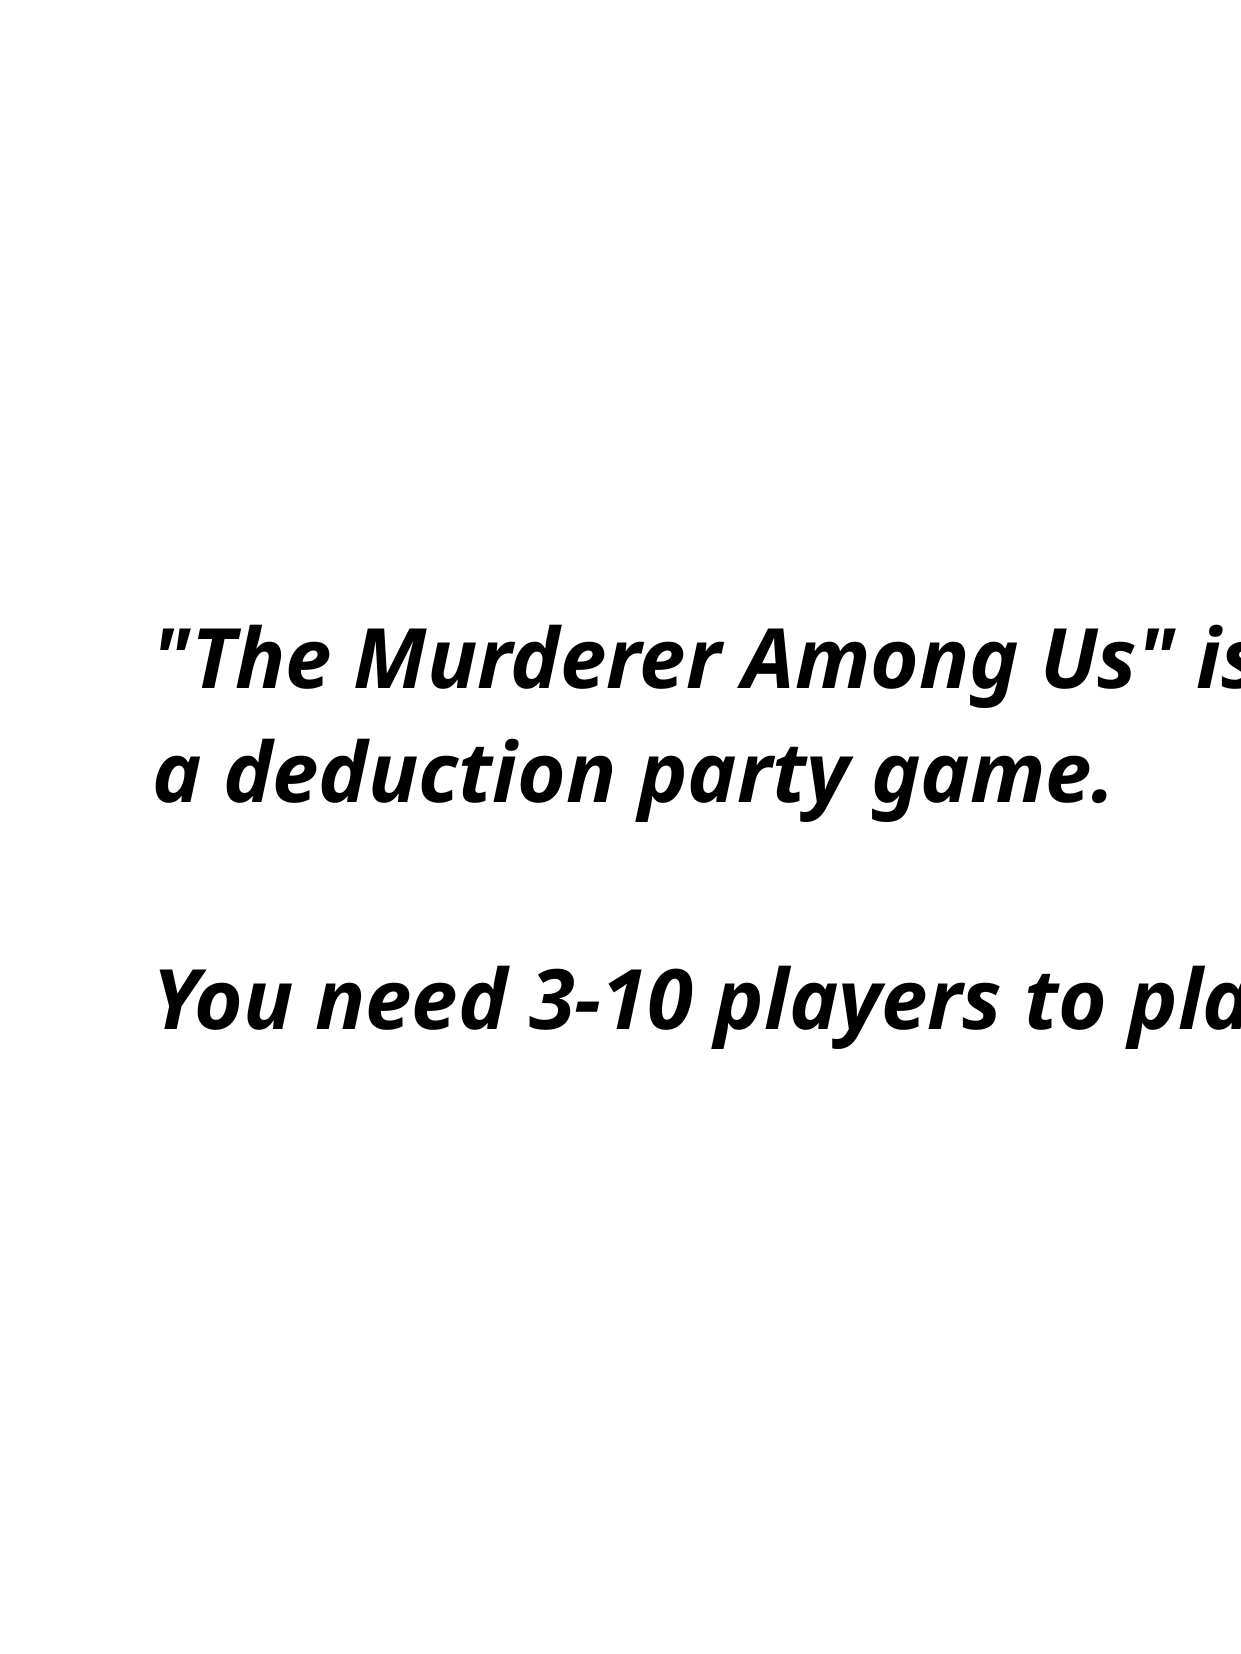

"The Murderer Among Us" is
a deduction party game.
You need 3-10 players to play.